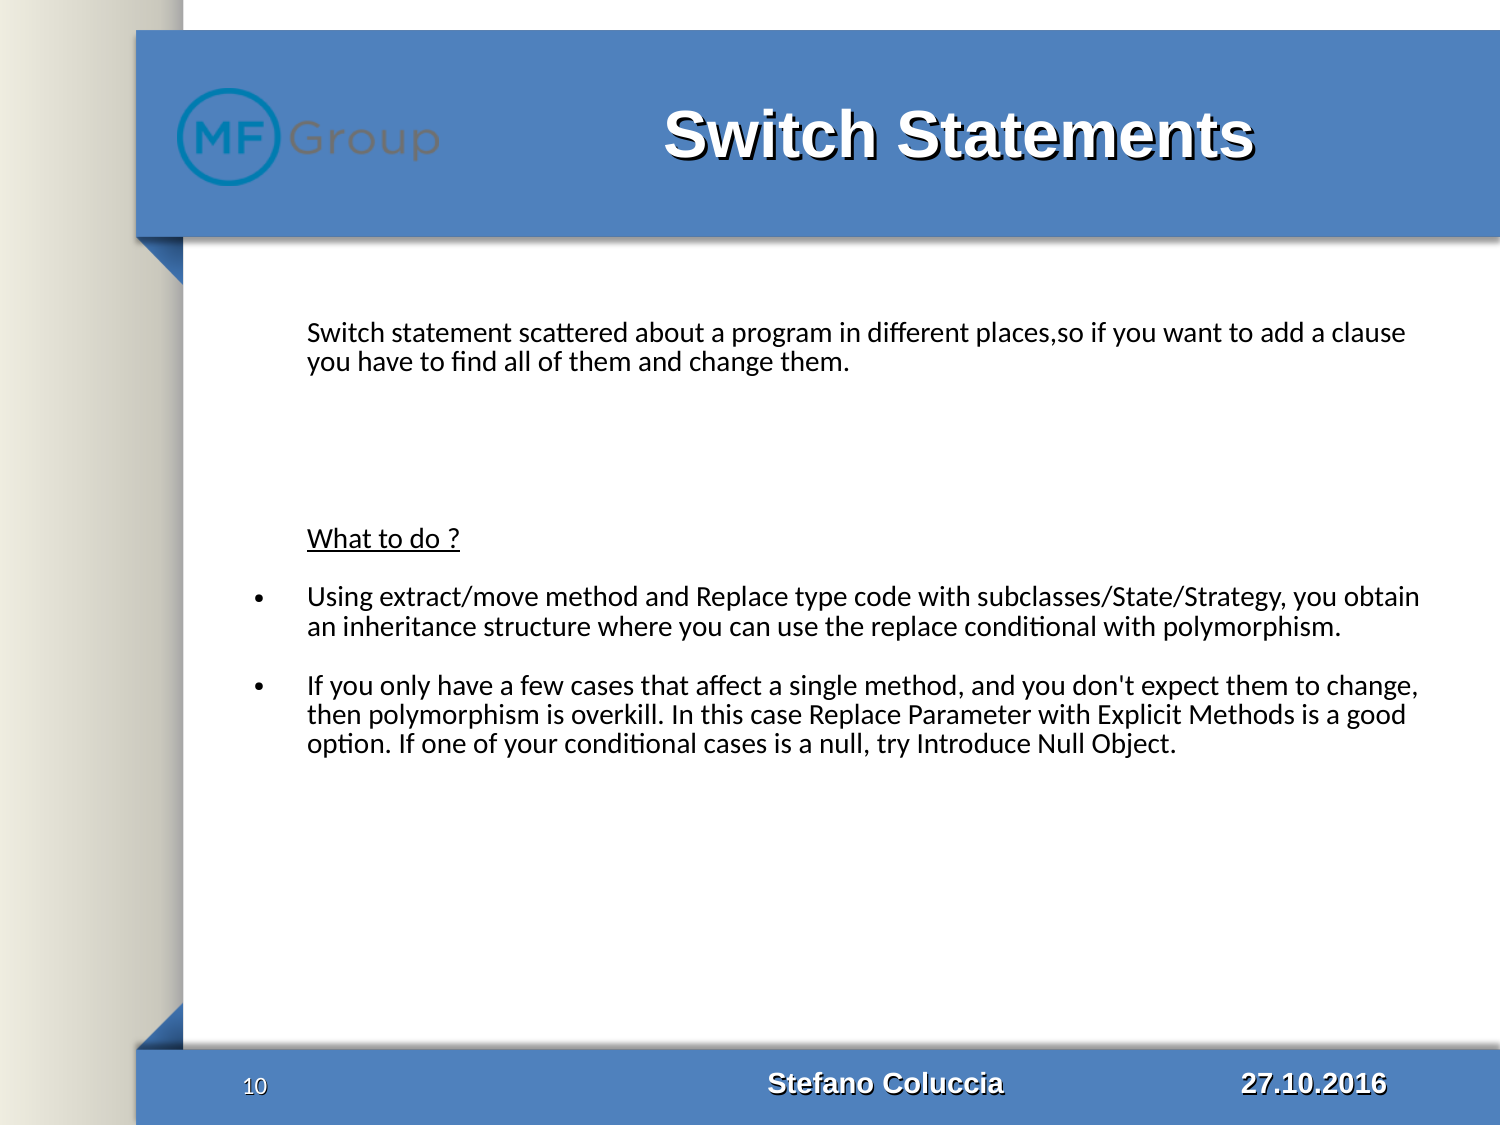

# Switch Statements
Switch statement scattered about a program in different places,so if you want to add a clause you have to find all of them and change them.
What to do ?
Using extract/move method and Replace type code with subclasses/State/Strategy, you obtain an inheritance structure where you can use the replace conditional with polymorphism.
If you only have a few cases that affect a single method, and you don't expect them to change, then polymorphism is overkill. In this case Replace Parameter with Explicit Methods is a good option. If one of your conditional cases is a null, try Introduce Null Object.
10
Stefano Coluccia
27.10.2016